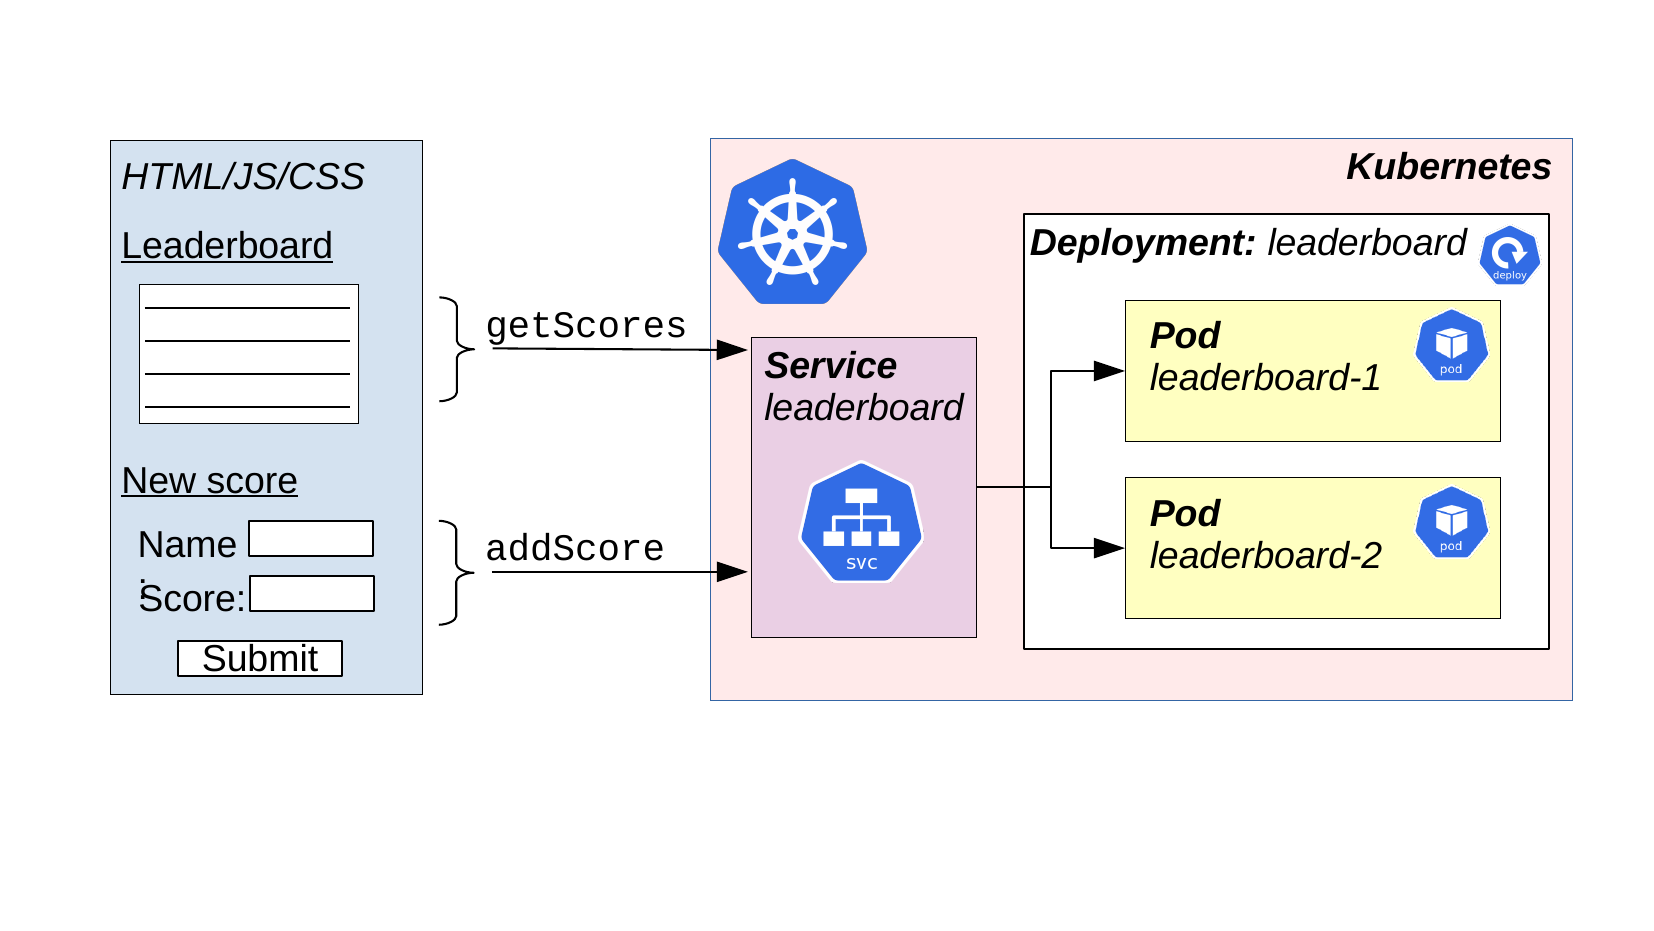

Kubernetes
HTML/JS/CSS
Deployment: leaderboard
Leaderboard
Pod
leaderboard-1
Service
leaderboard
getScores
New score
Pod
leaderboard-2
Name:
Score:
addScore
Submit